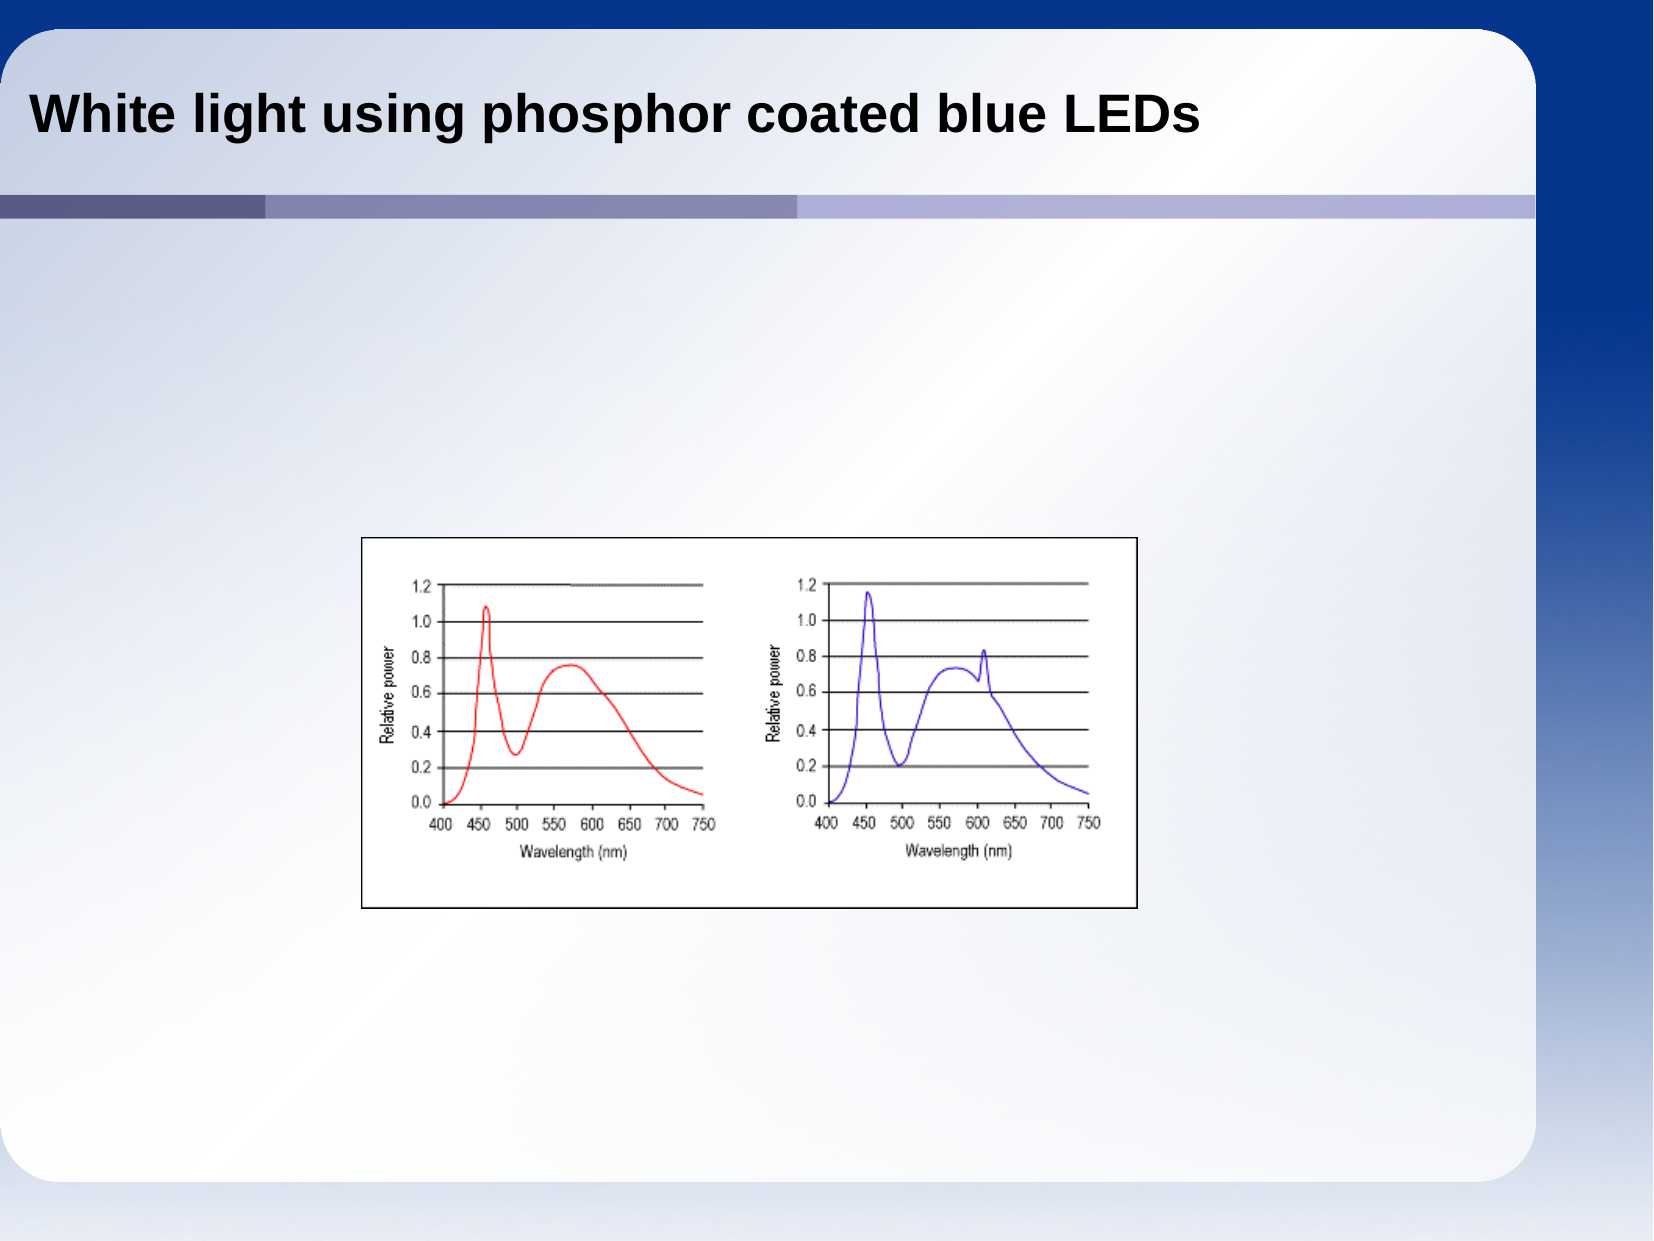

# White light using phosphor coated blue LEDs